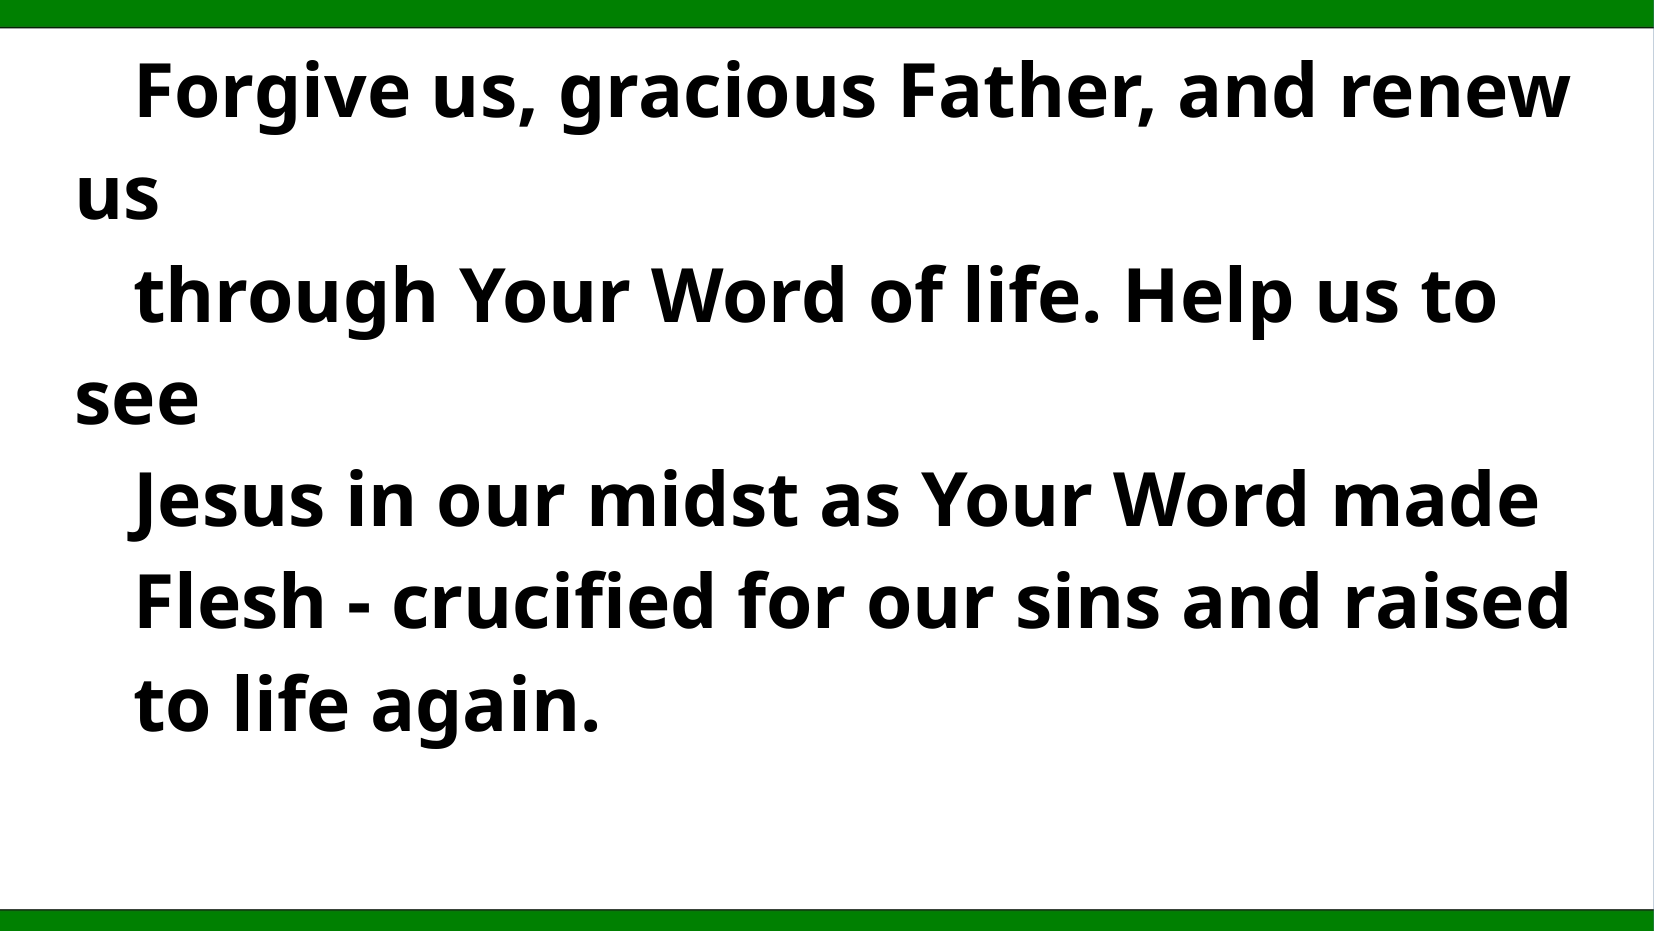

Forgive us, gracious Father, and renew us
 through Your Word of life. Help us to see
 Jesus in our midst as Your Word made
 Flesh - crucified for our sins and raised
 to life again.